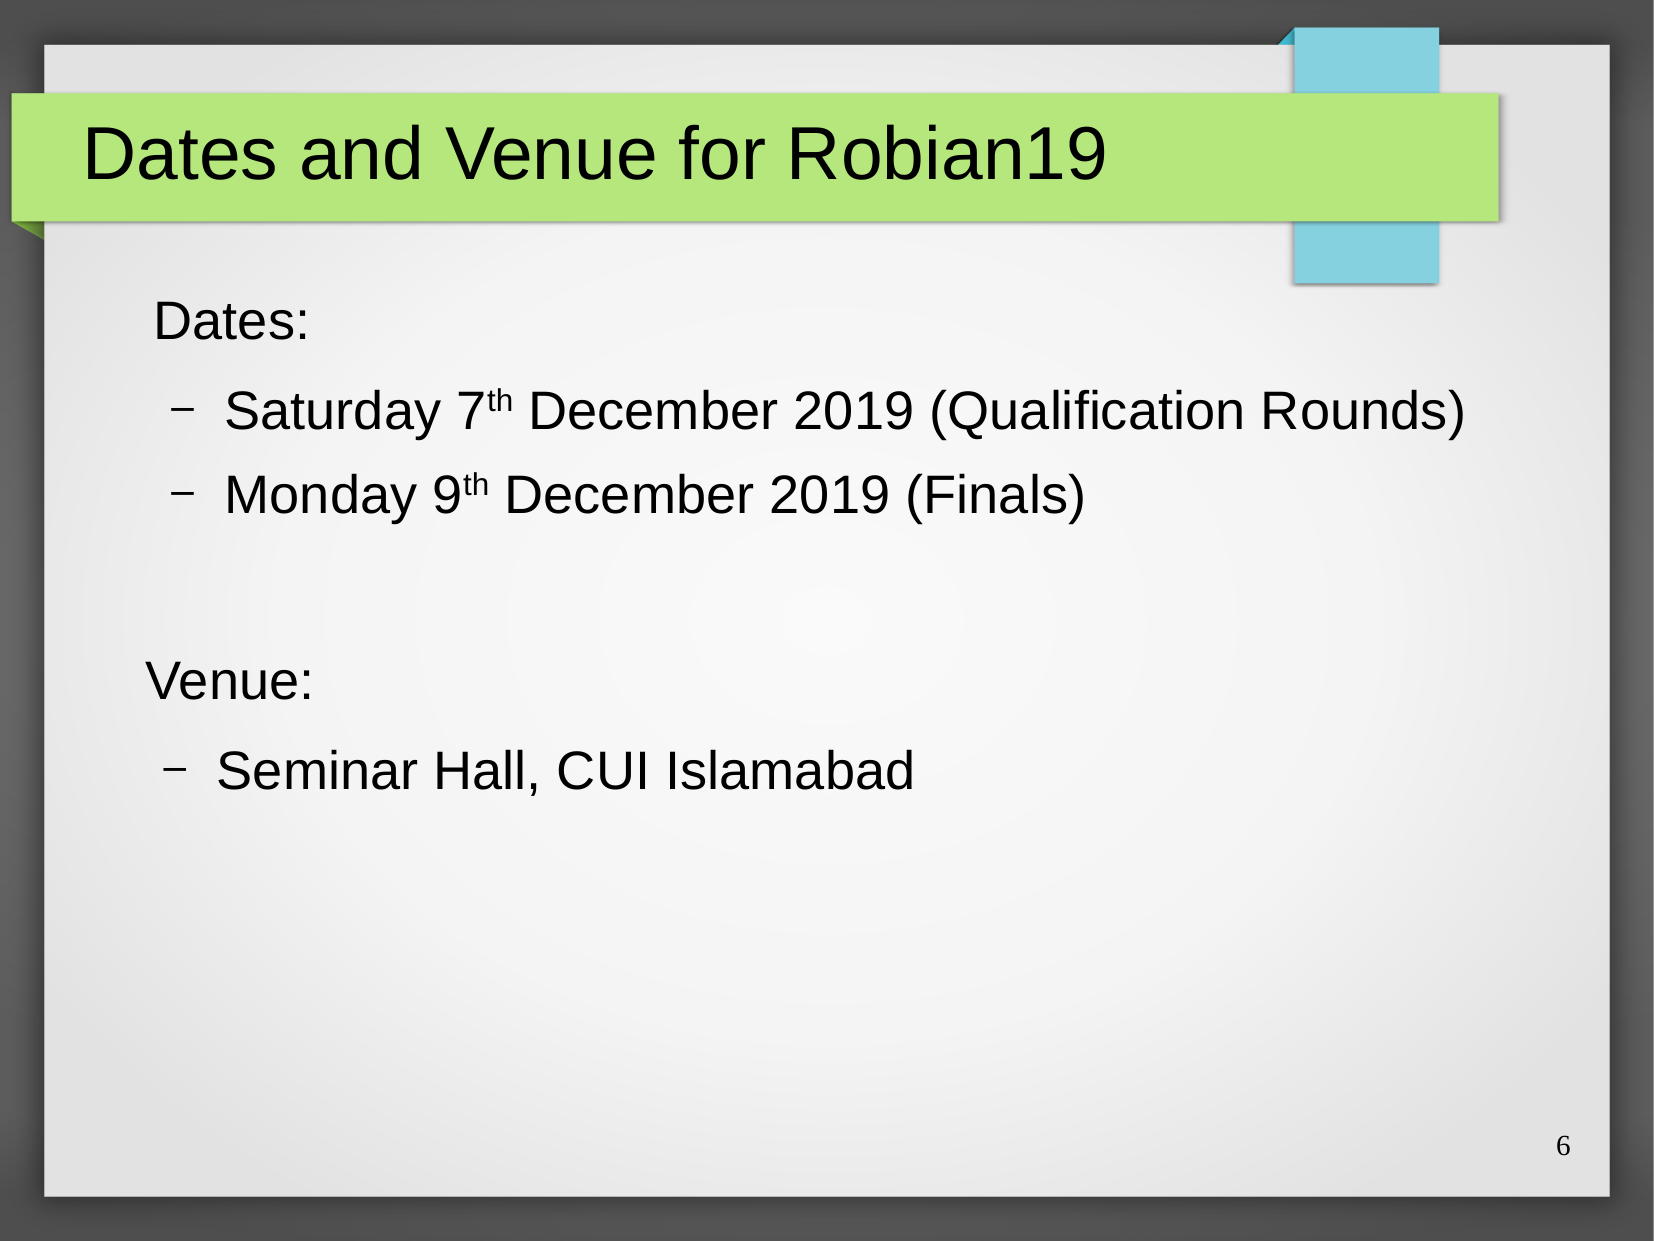

# Dates and Venue for Robian19
Dates:
Saturday 7th December 2019 (Qualification Rounds)
Monday 9th December 2019 (Finals)
Venue:
Seminar Hall, CUI Islamabad
6